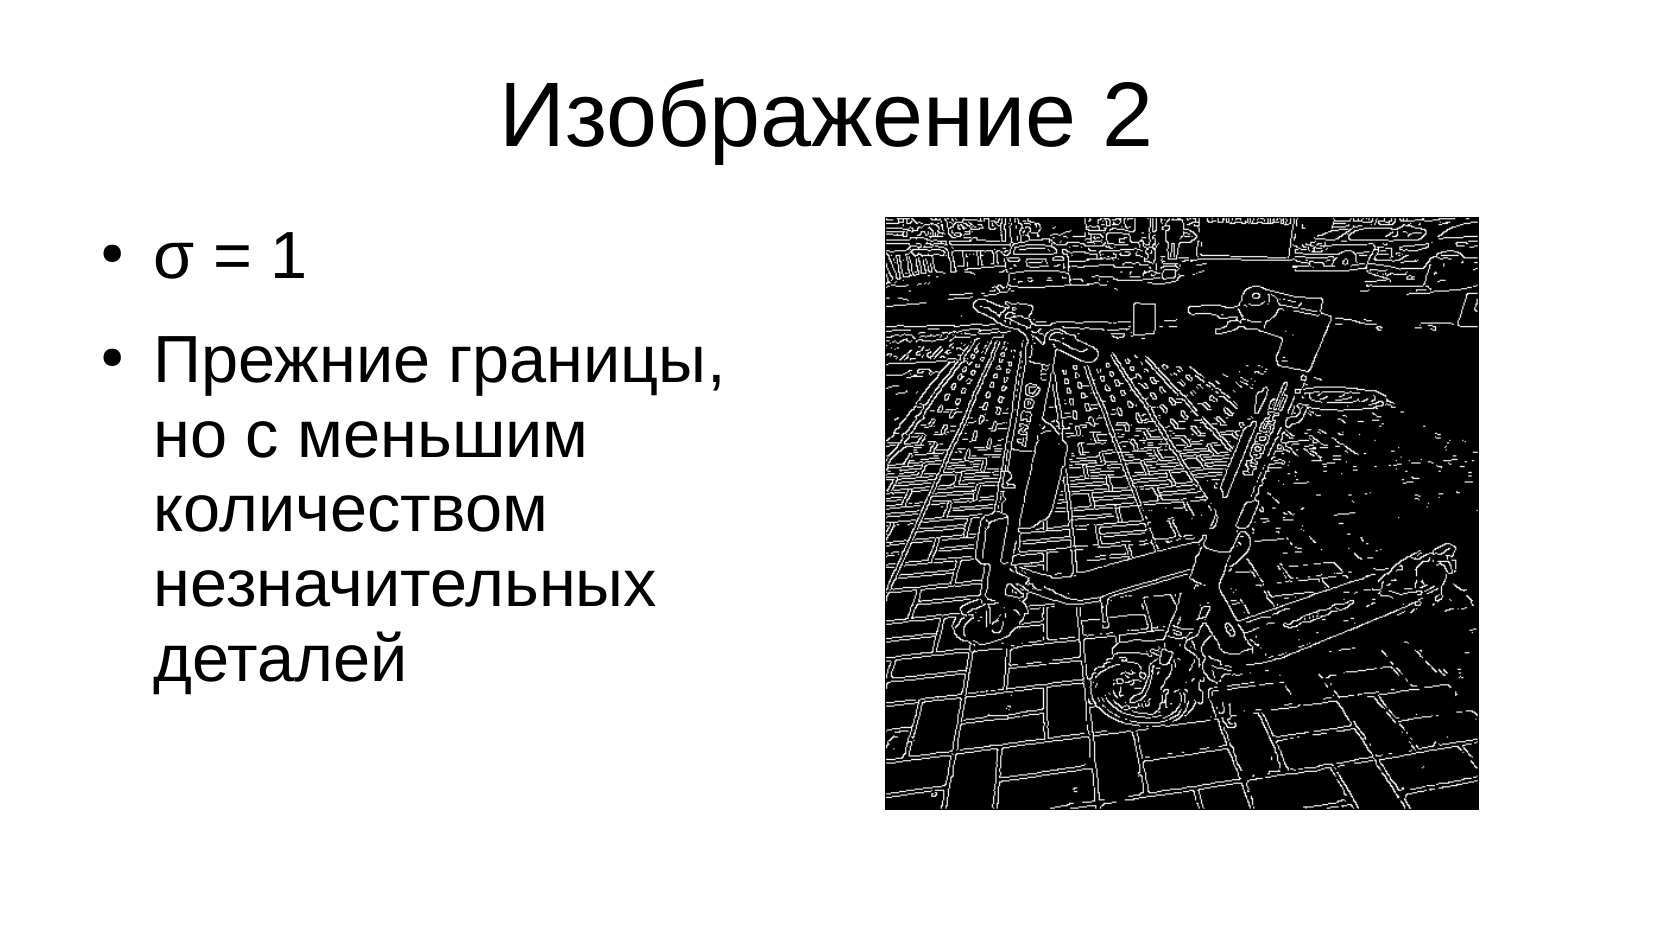

# Изображение 2
σ = 1
Прежние границы, но с меньшим количеством незначительных деталей